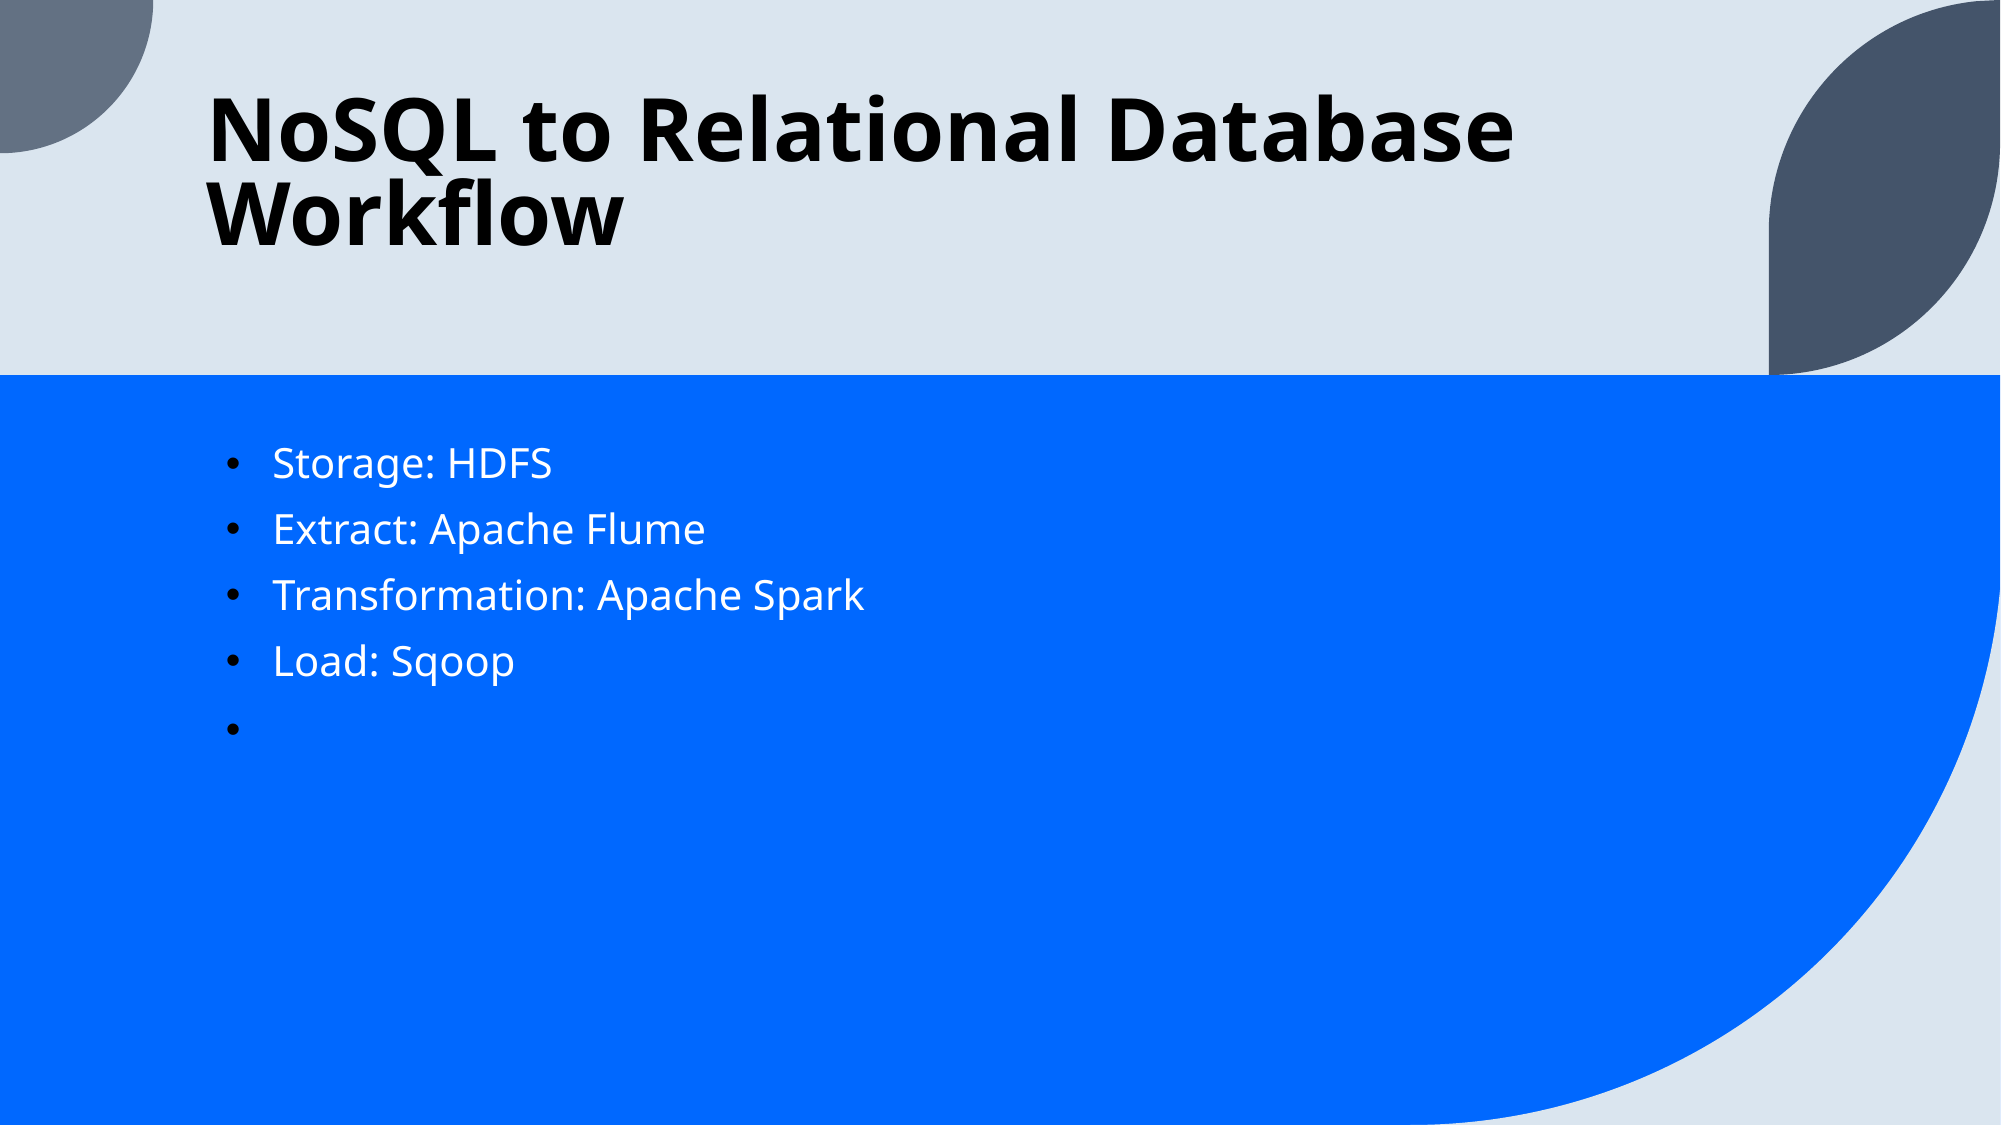

# NoSQL to Relational Database Workflow
Storage: HDFS
Extract: Apache Flume
Transformation: Apache Spark
Load: Sqoop